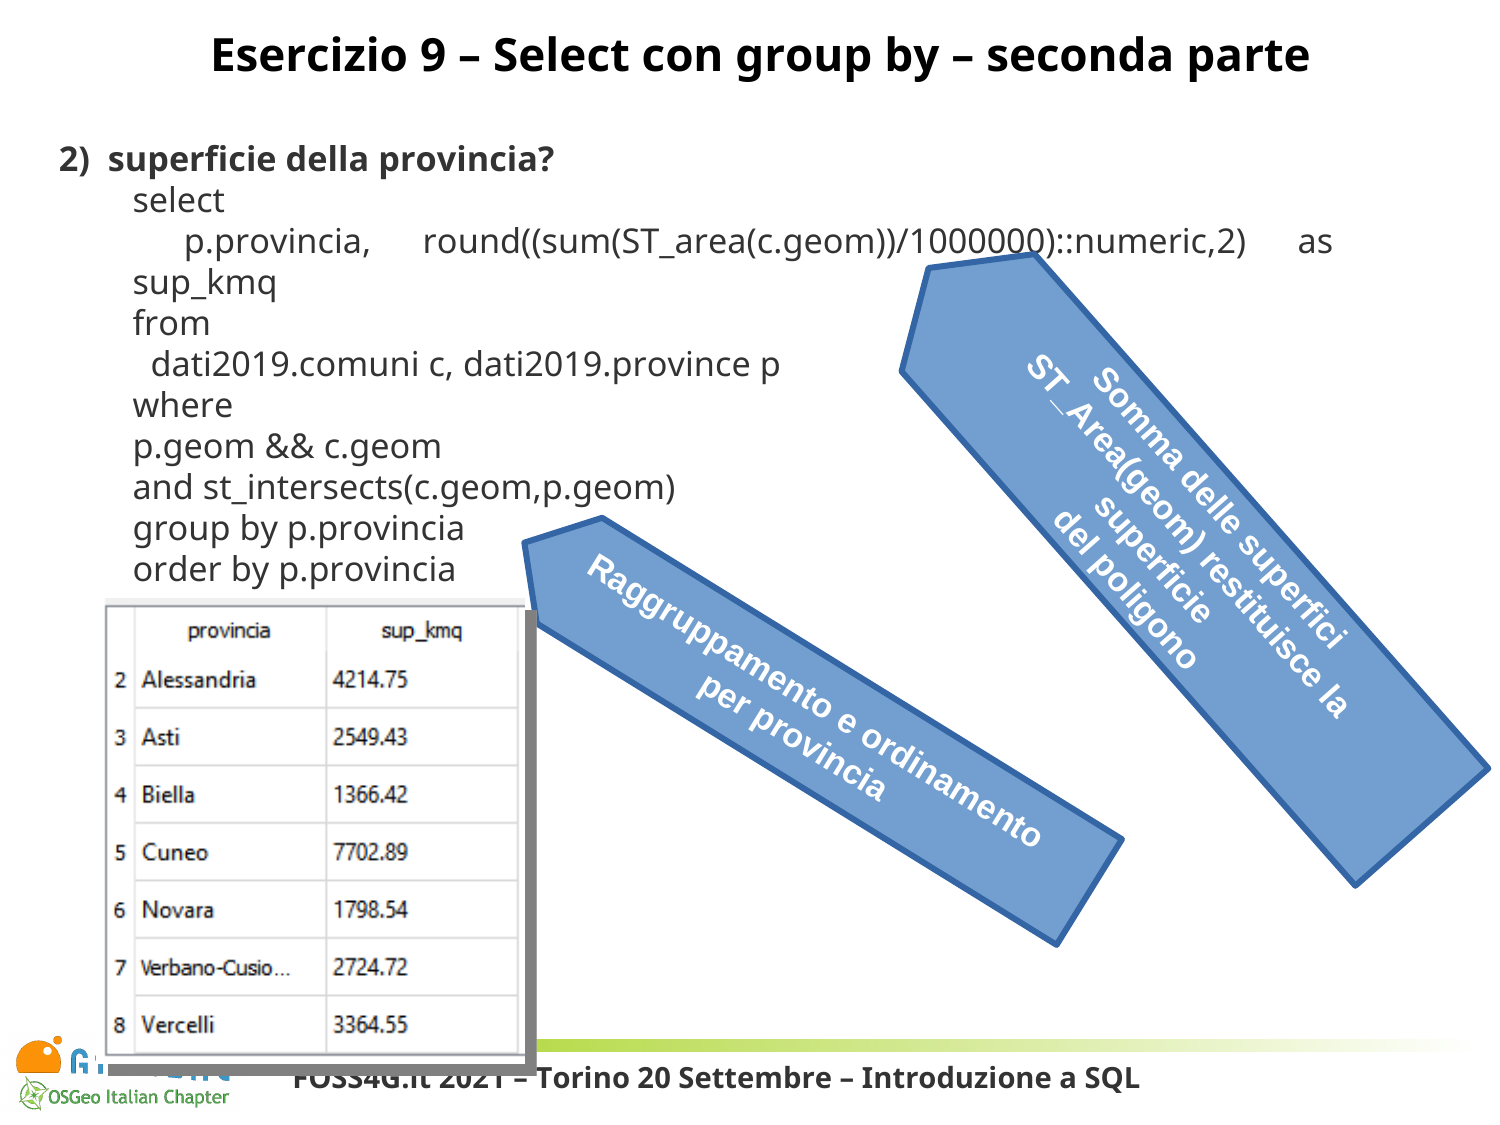

# Esercizio 9 – Select con group by – seconda parte
2) superficie della provincia?
select
 p.provincia, round((sum(ST_area(c.geom))/1000000)::numeric,2) as sup_kmq
from
 dati2019.comuni c, dati2019.province p
where
p.geom && c.geom
and st_intersects(c.geom,p.geom)
group by p.provincia
order by p.provincia
Somma delle superfici
ST_Area(geom) restituisce la superficie
del poligono
Raggruppamento e ordinamento
per provincia